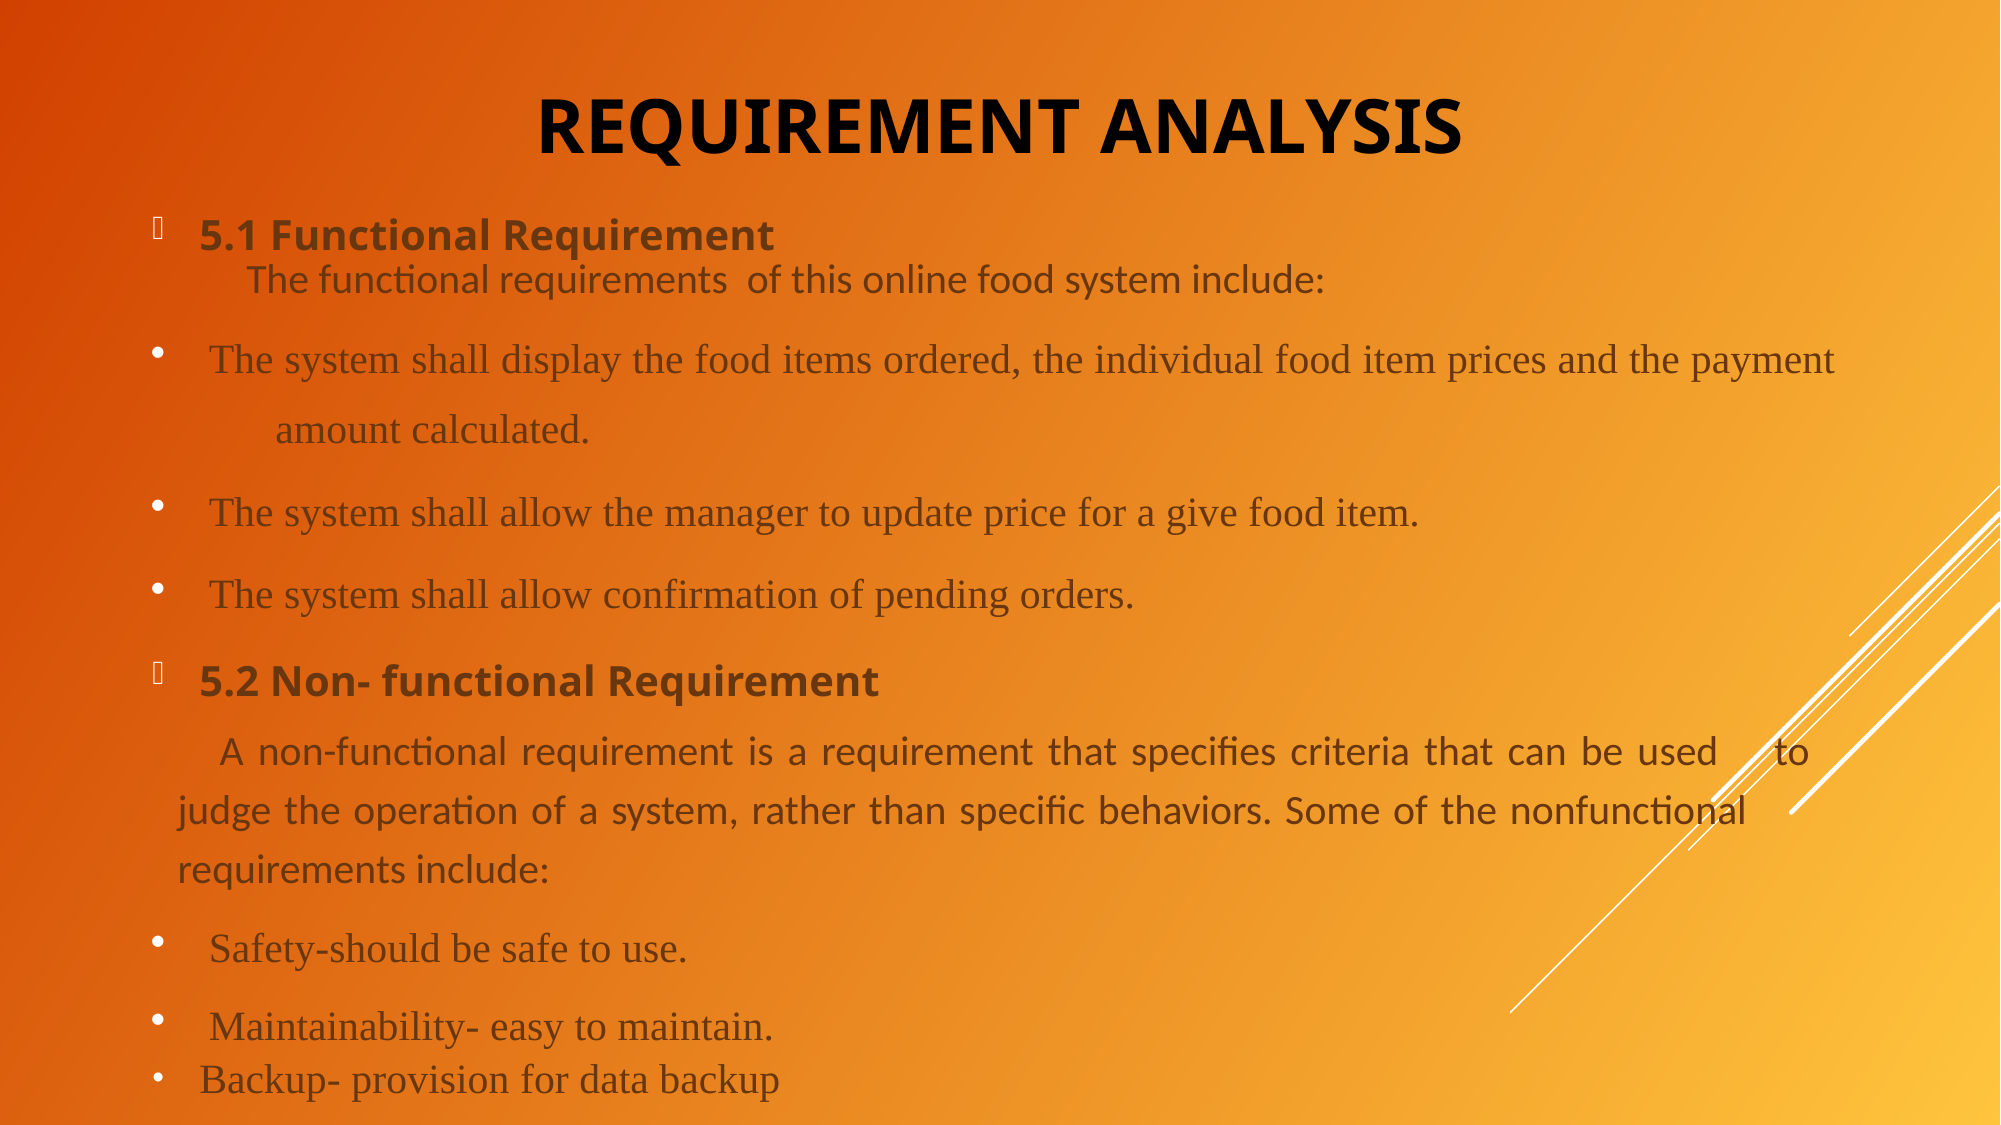

# Requirement Analysis
5.1 Functional Requirement
The functional requirements of this online food system include:
The system shall display the food items ordered, the individual food item prices and the payment amount calculated.
The system shall allow the manager to update price for a give food item.
The system shall allow confirmation of pending orders.
5.2 Non- functional Requirement
 A non-functional requirement is a requirement that specifies criteria that can be used to judge the operation of a system, rather than specific behaviors. Some of the nonfunctional requirements include:
Safety-should be safe to use.
Maintainability- easy to maintain.
Backup- provision for data backup